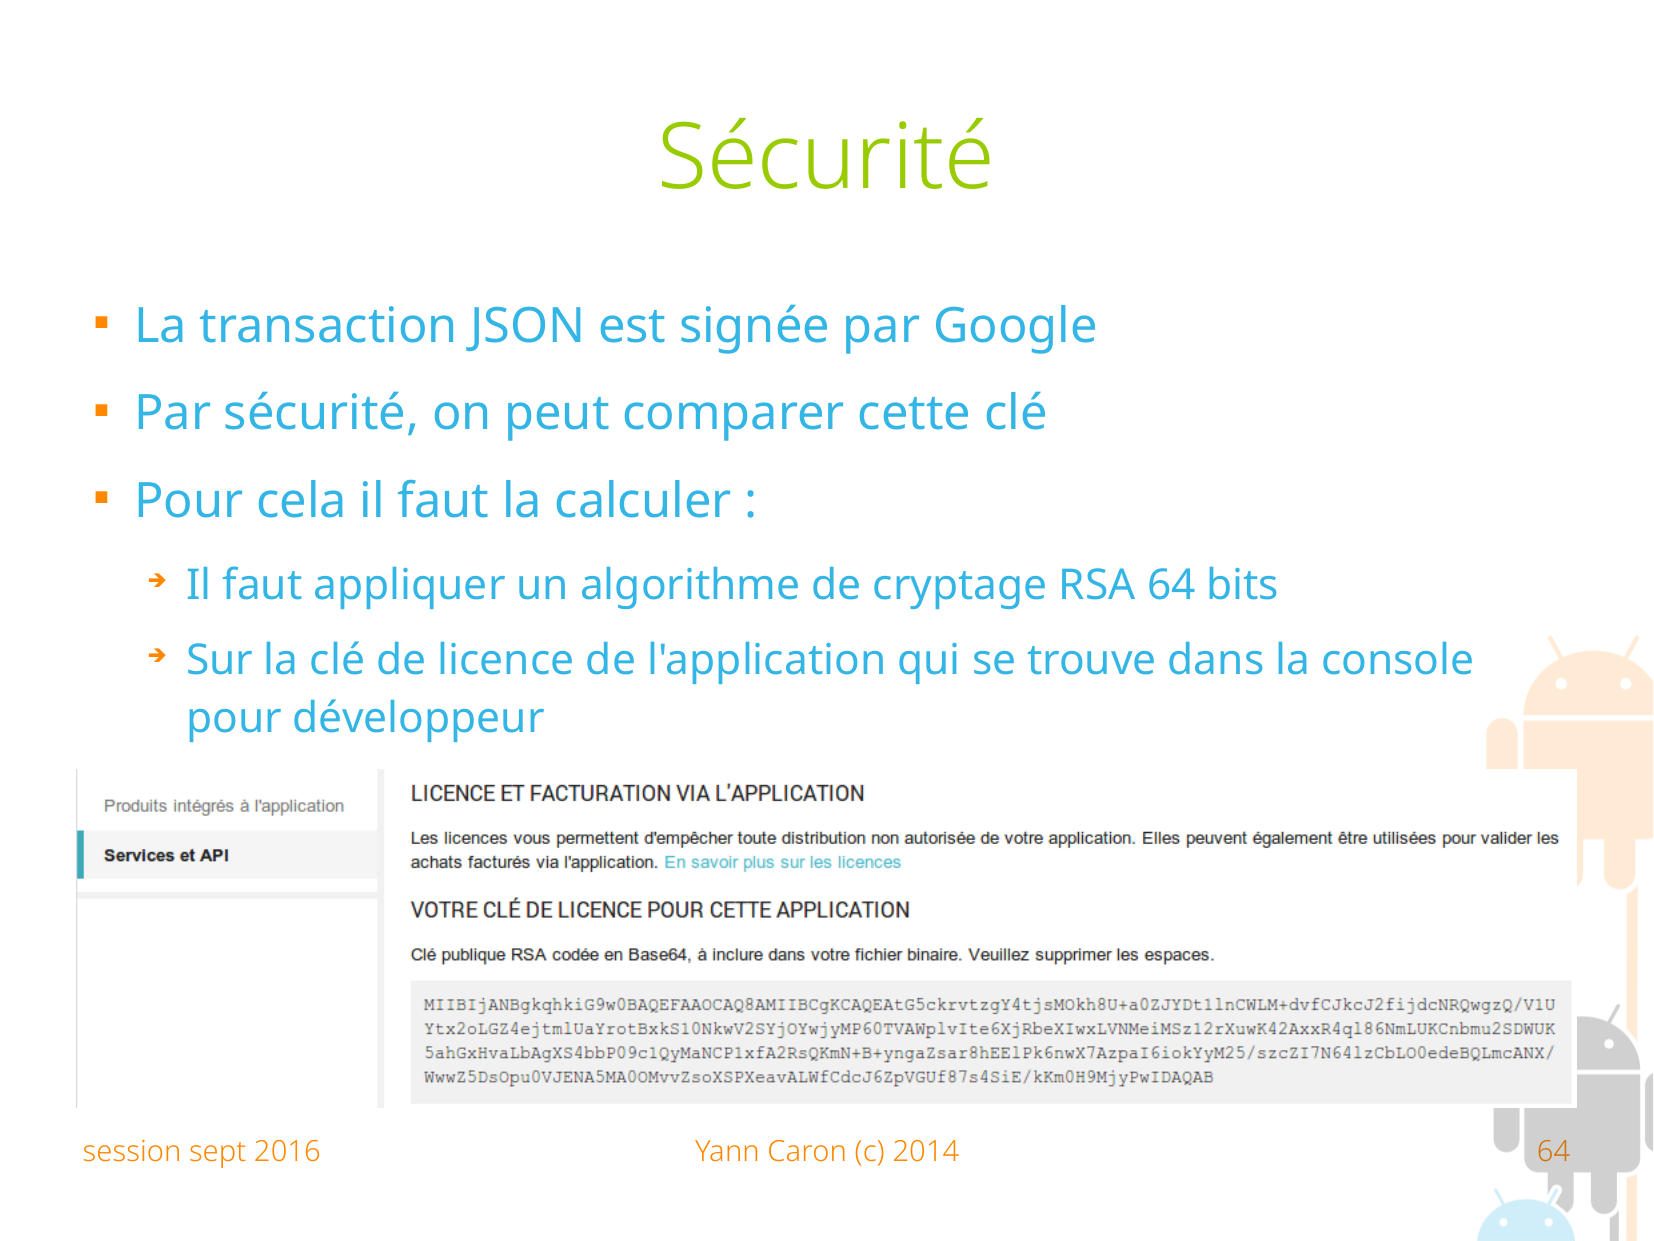

# Sécurité
La transaction JSON est signée par Google
Par sécurité, on peut comparer cette clé
Pour cela il faut la calculer :
Il faut appliquer un algorithme de cryptage RSA 64 bits
Sur la clé de licence de l'application qui se trouve dans la console pour développeur
session sept 2016
Yann Caron (c) 2014
64